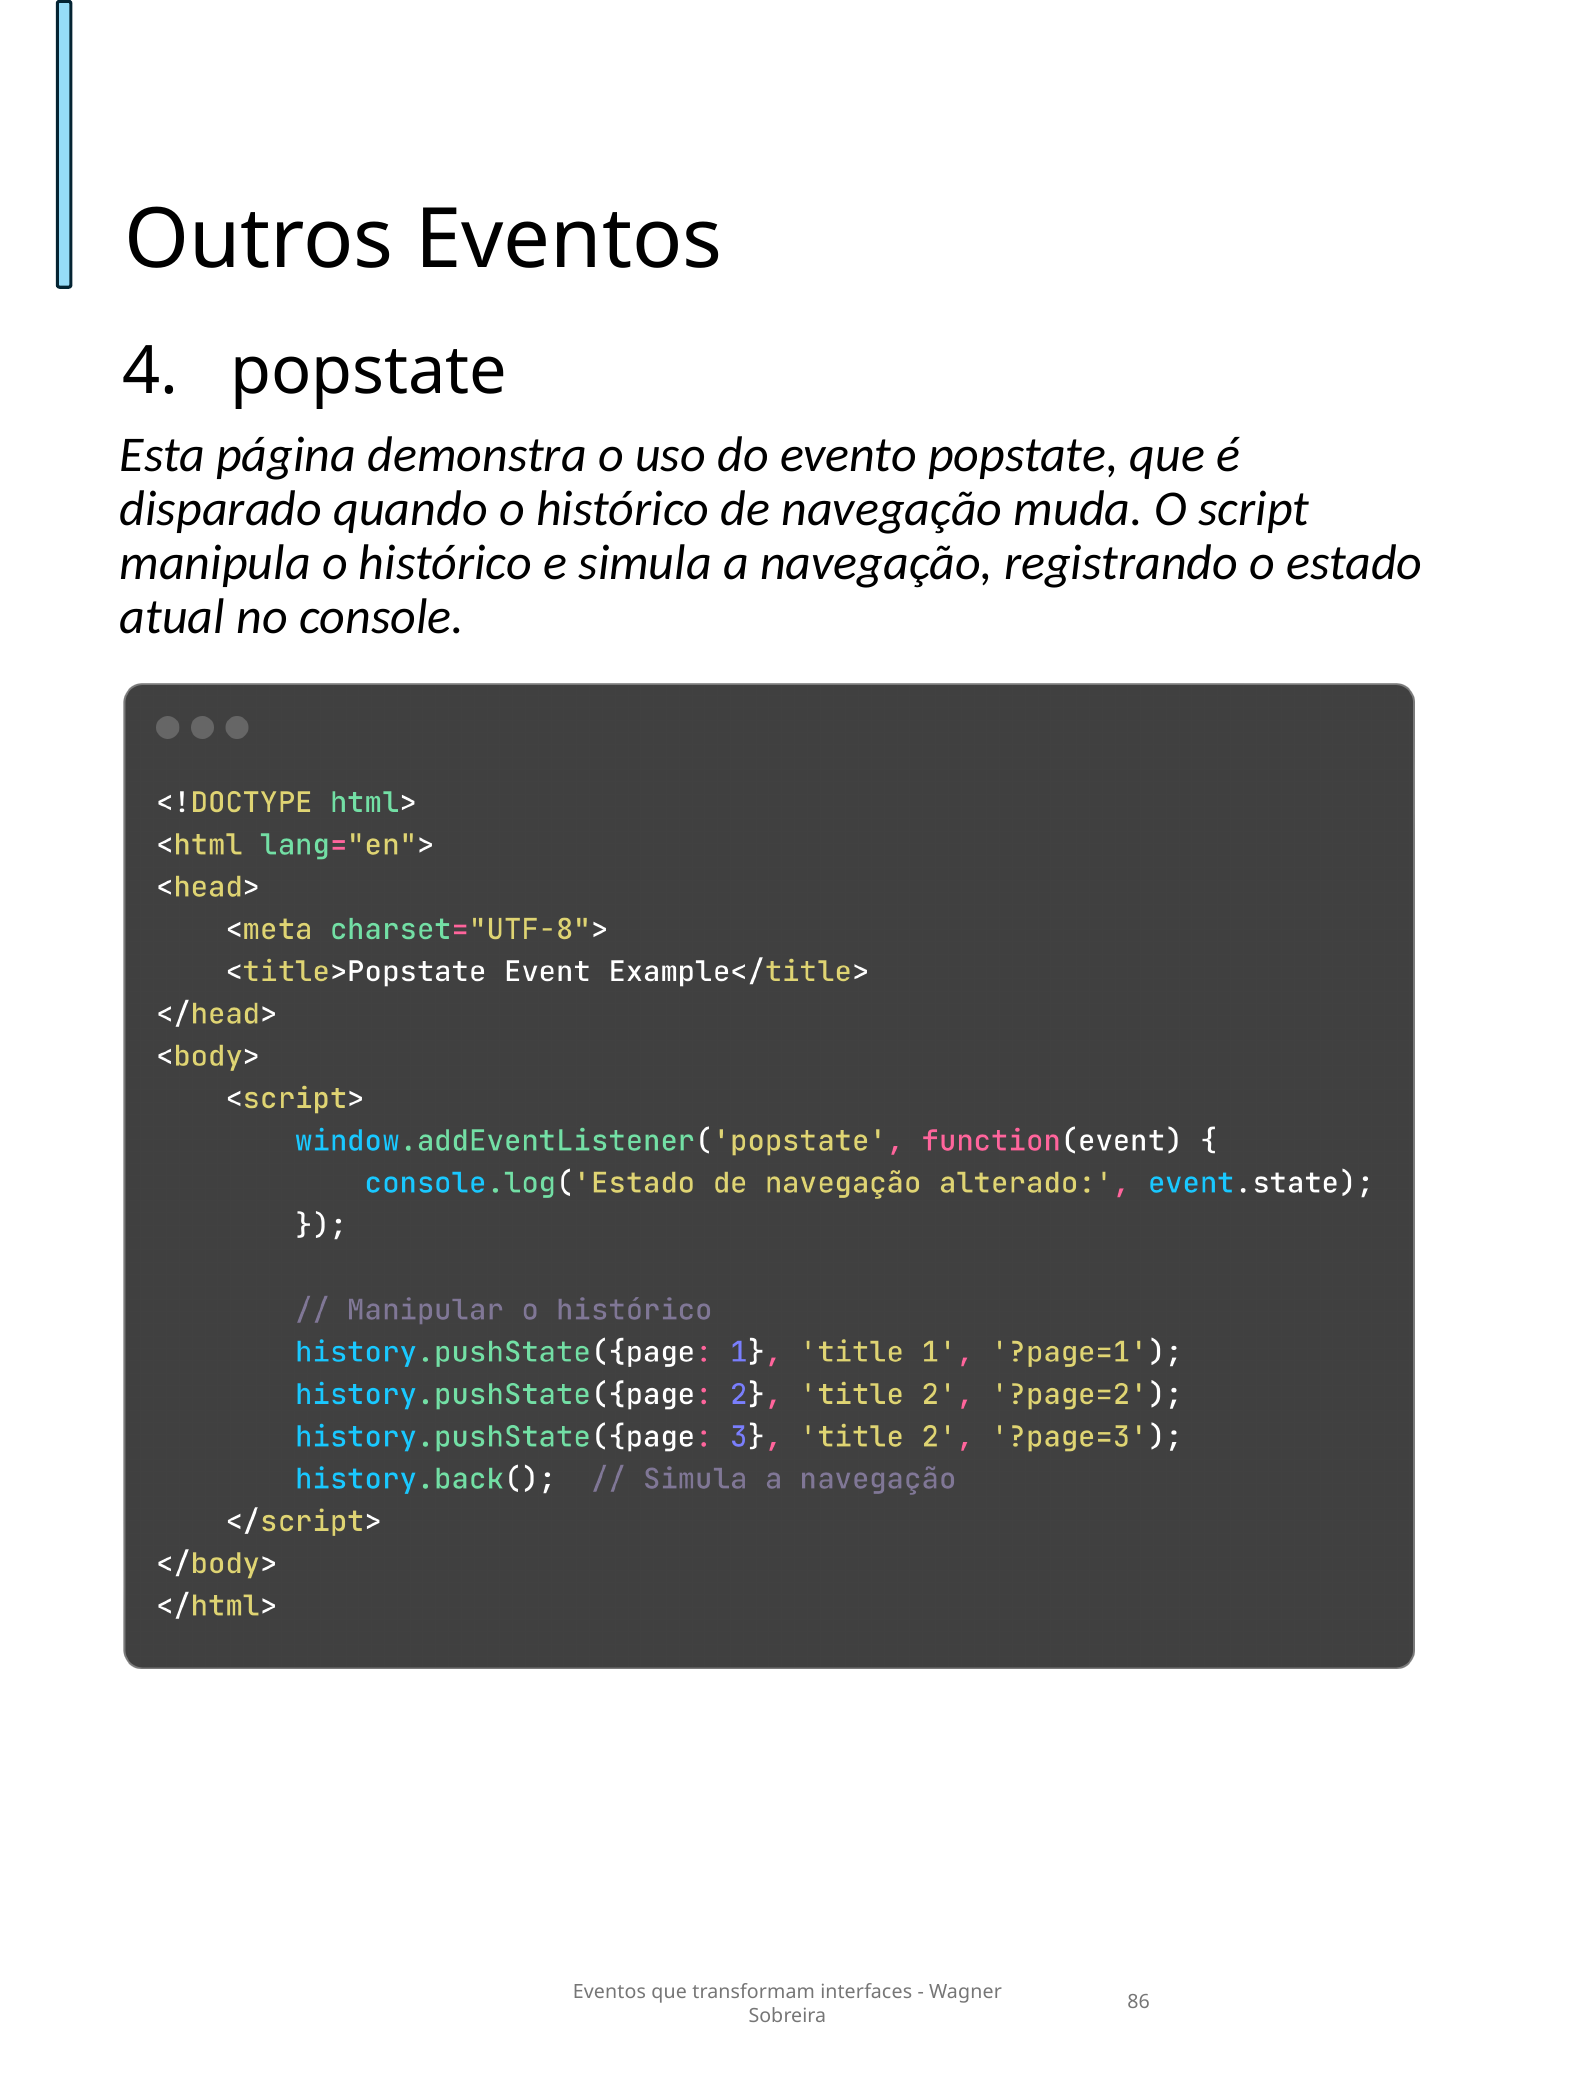

Outros Eventos
4.   popstate
Esta página demonstra o uso do evento popstate, que é disparado quando o histórico de navegação muda. O script manipula o histórico e simula a navegação, registrando o estado atual no console.
Eventos que transformam interfaces - Wagner Sobreira